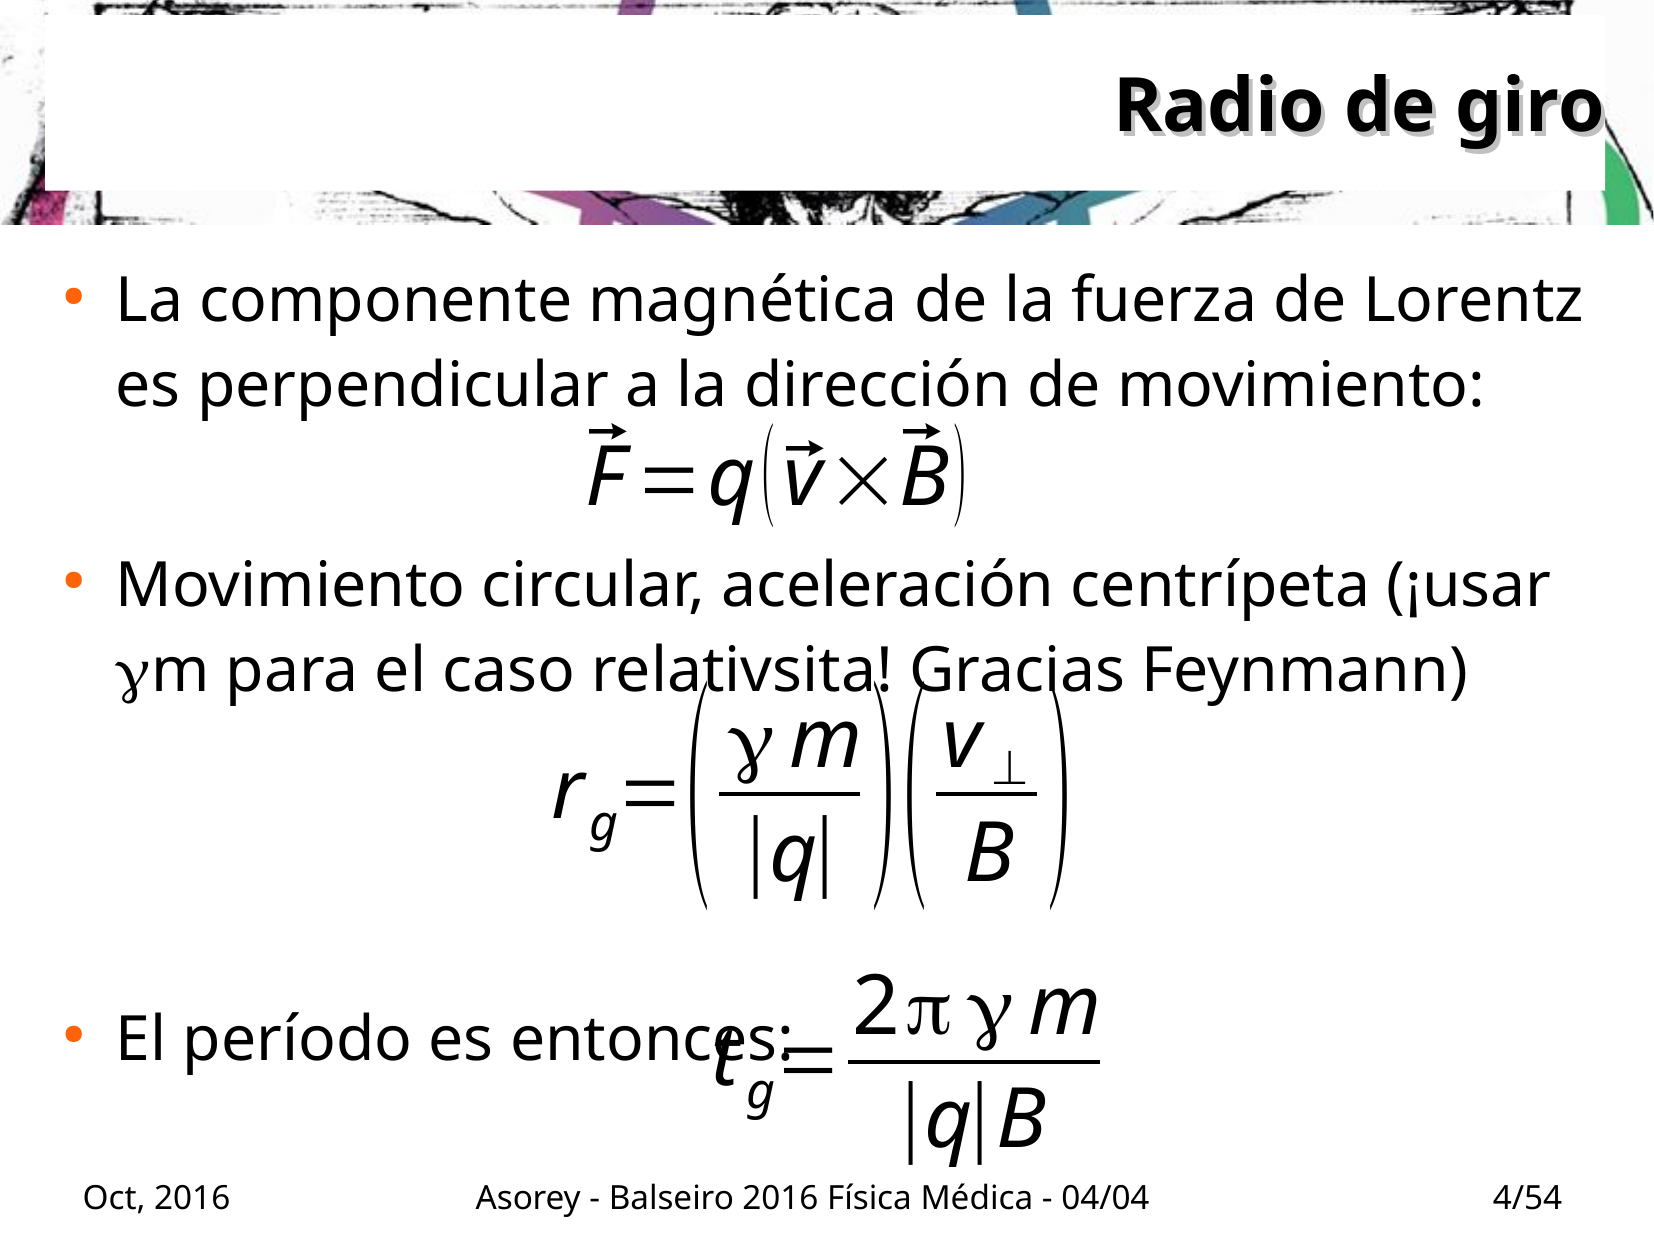

# Radio de giro
La componente magnética de la fuerza de Lorentz es perpendicular a la dirección de movimiento:
Movimiento circular, aceleración centrípeta (¡usar gm para el caso relativsita! Gracias Feynmann)
El período es entonces:
Oct, 2016
Asorey - Balseiro 2016 Física Médica - 04/04
4